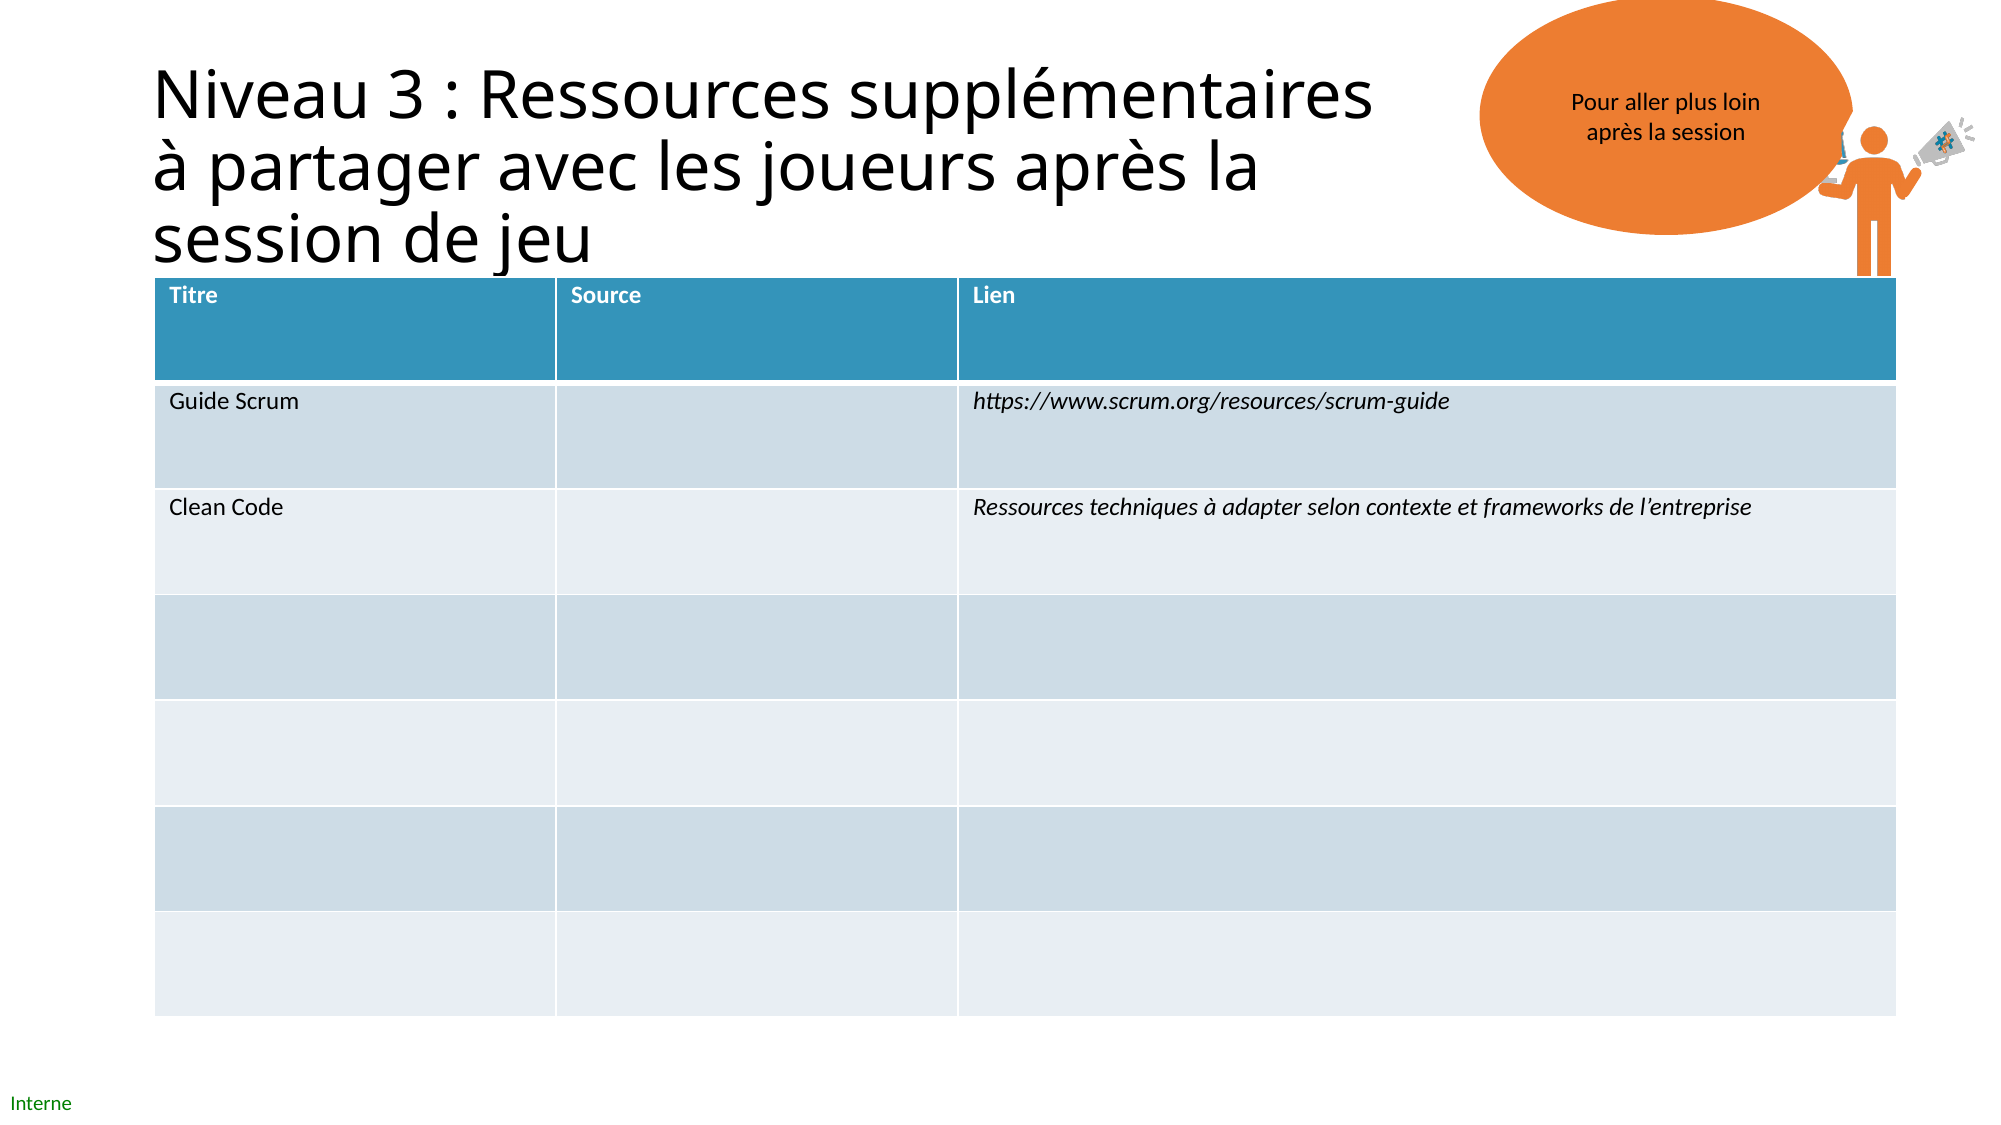

Pour aller plus loin après la session
# Niveau 3 : Ressources supplémentaires à partager avec les joueurs après la session de jeu
| Titre | Source | Lien |
| --- | --- | --- |
| Guide Scrum | | https://www.scrum.org/resources/scrum-guide |
| Clean Code | | Ressources techniques à adapter selon contexte et frameworks de l’entreprise |
| | | |
| | | |
| | | |
| | | |